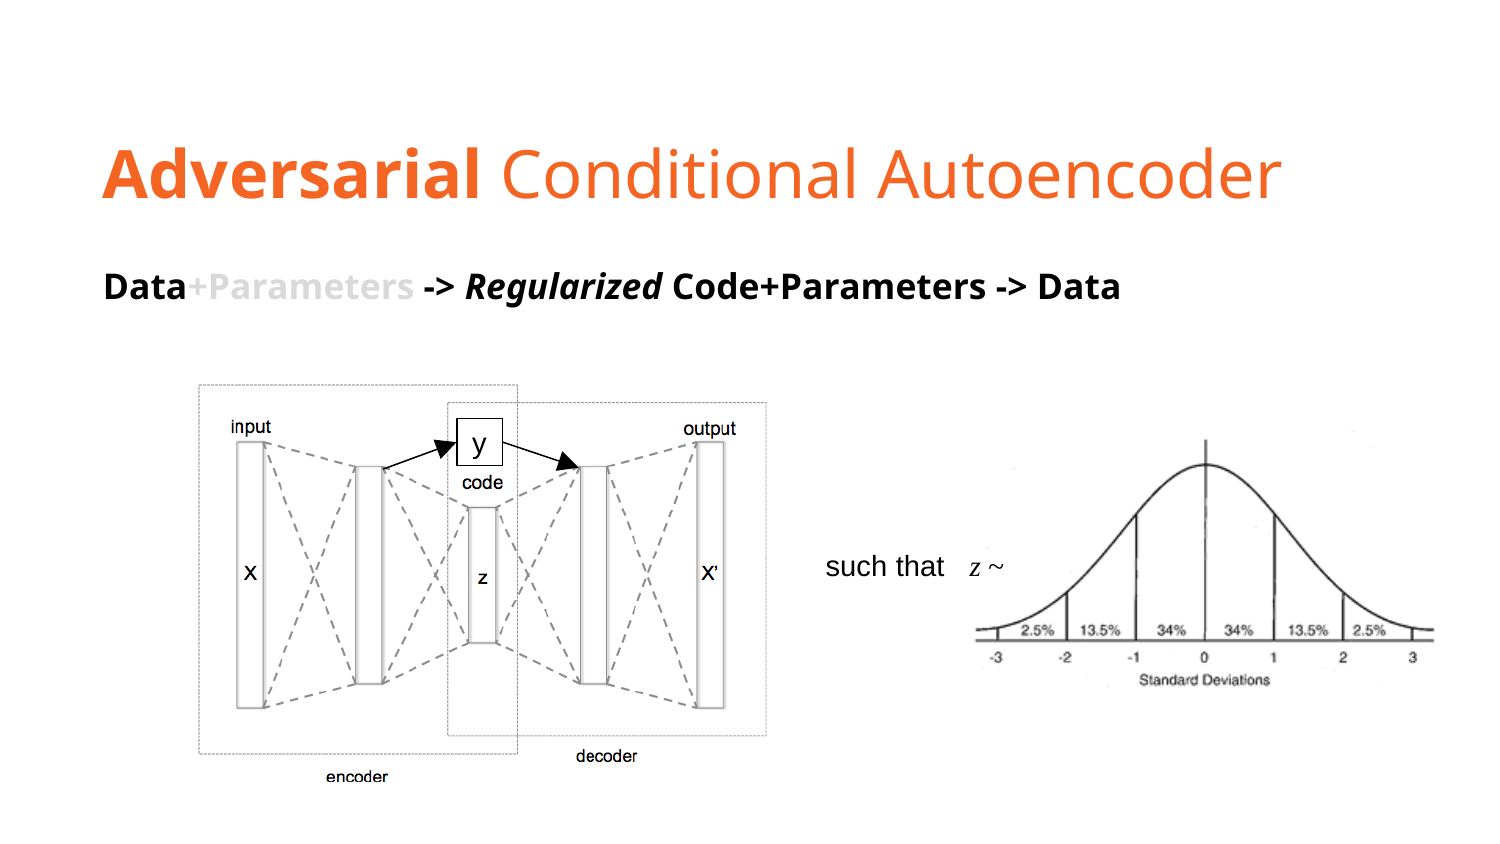

# Adversarial Conditional Autoencoder
Data+Parameters -> Regularized Code+Parameters -> Data
y
such that z ~